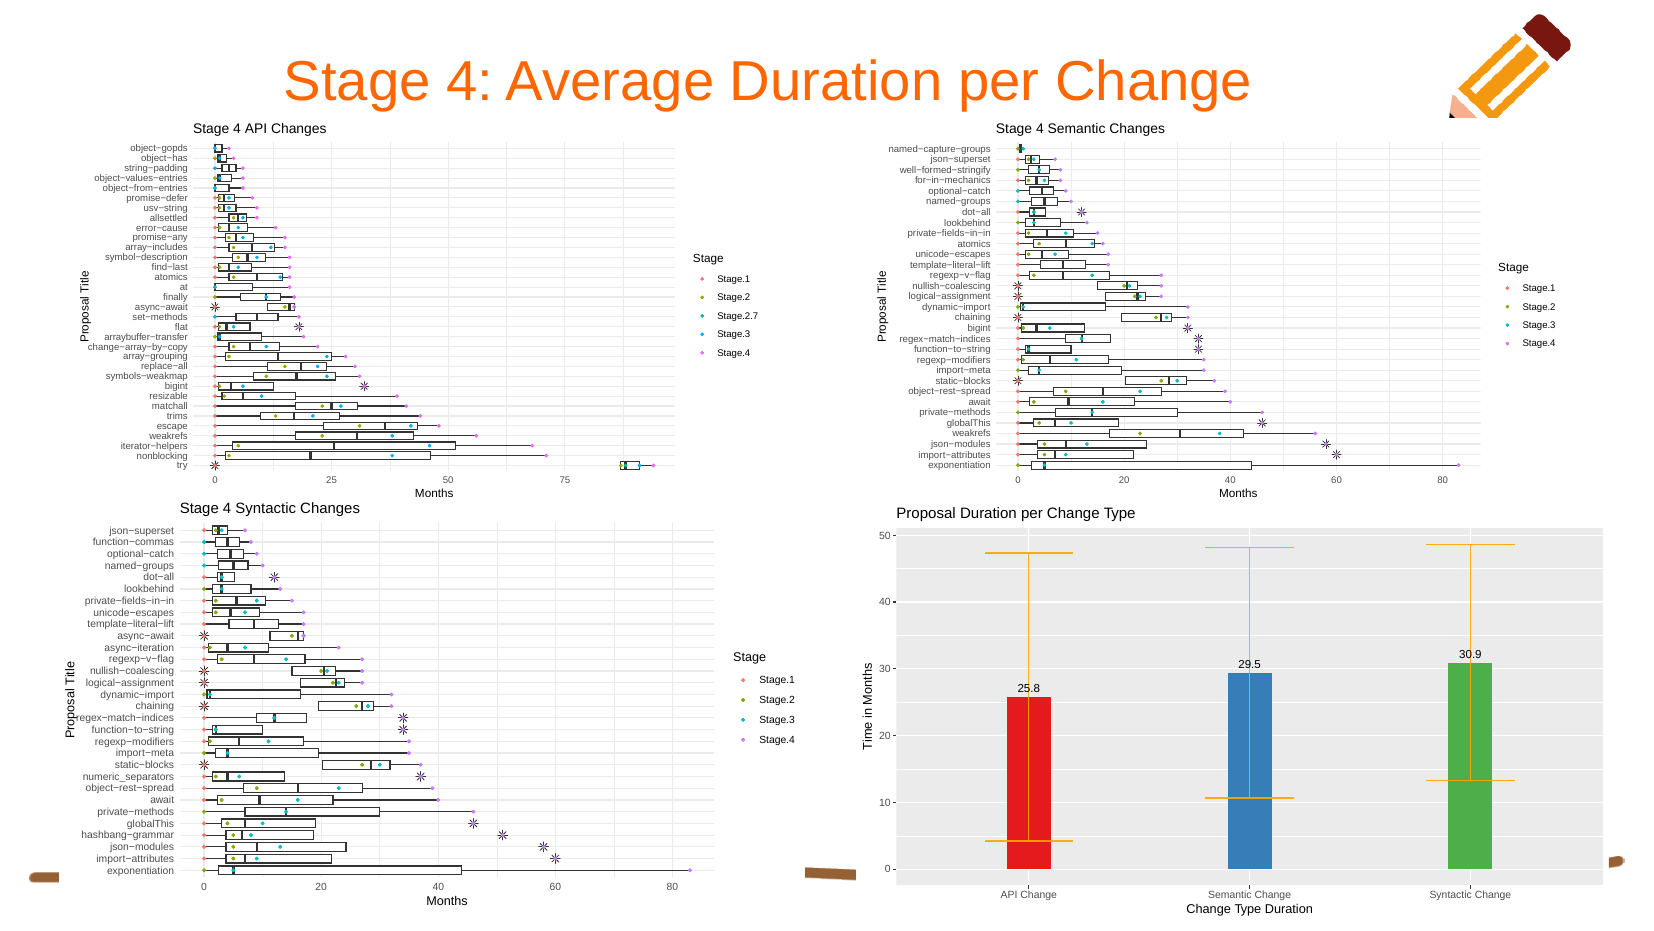

# Stage 4: Average Duration per Change
15